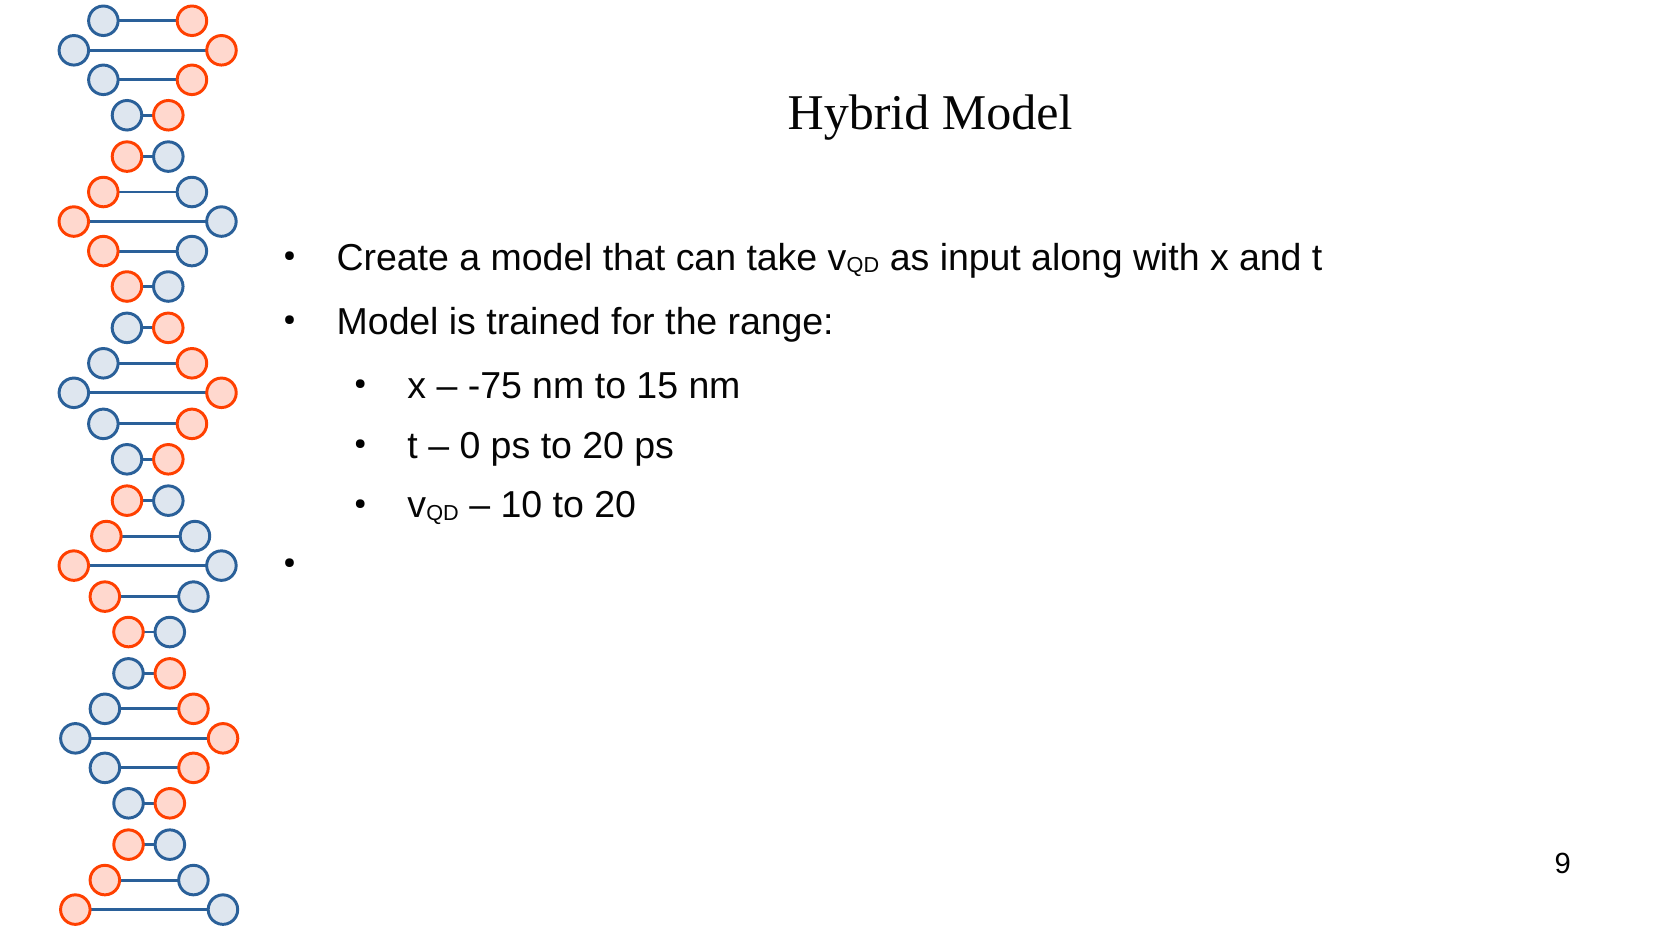

# Hybrid Model
Create a model that can take vQD as input along with x and t
Model is trained for the range:
x – -75 nm to 15 nm
t – 0 ps to 20 ps
vQD – 10 to 20
9